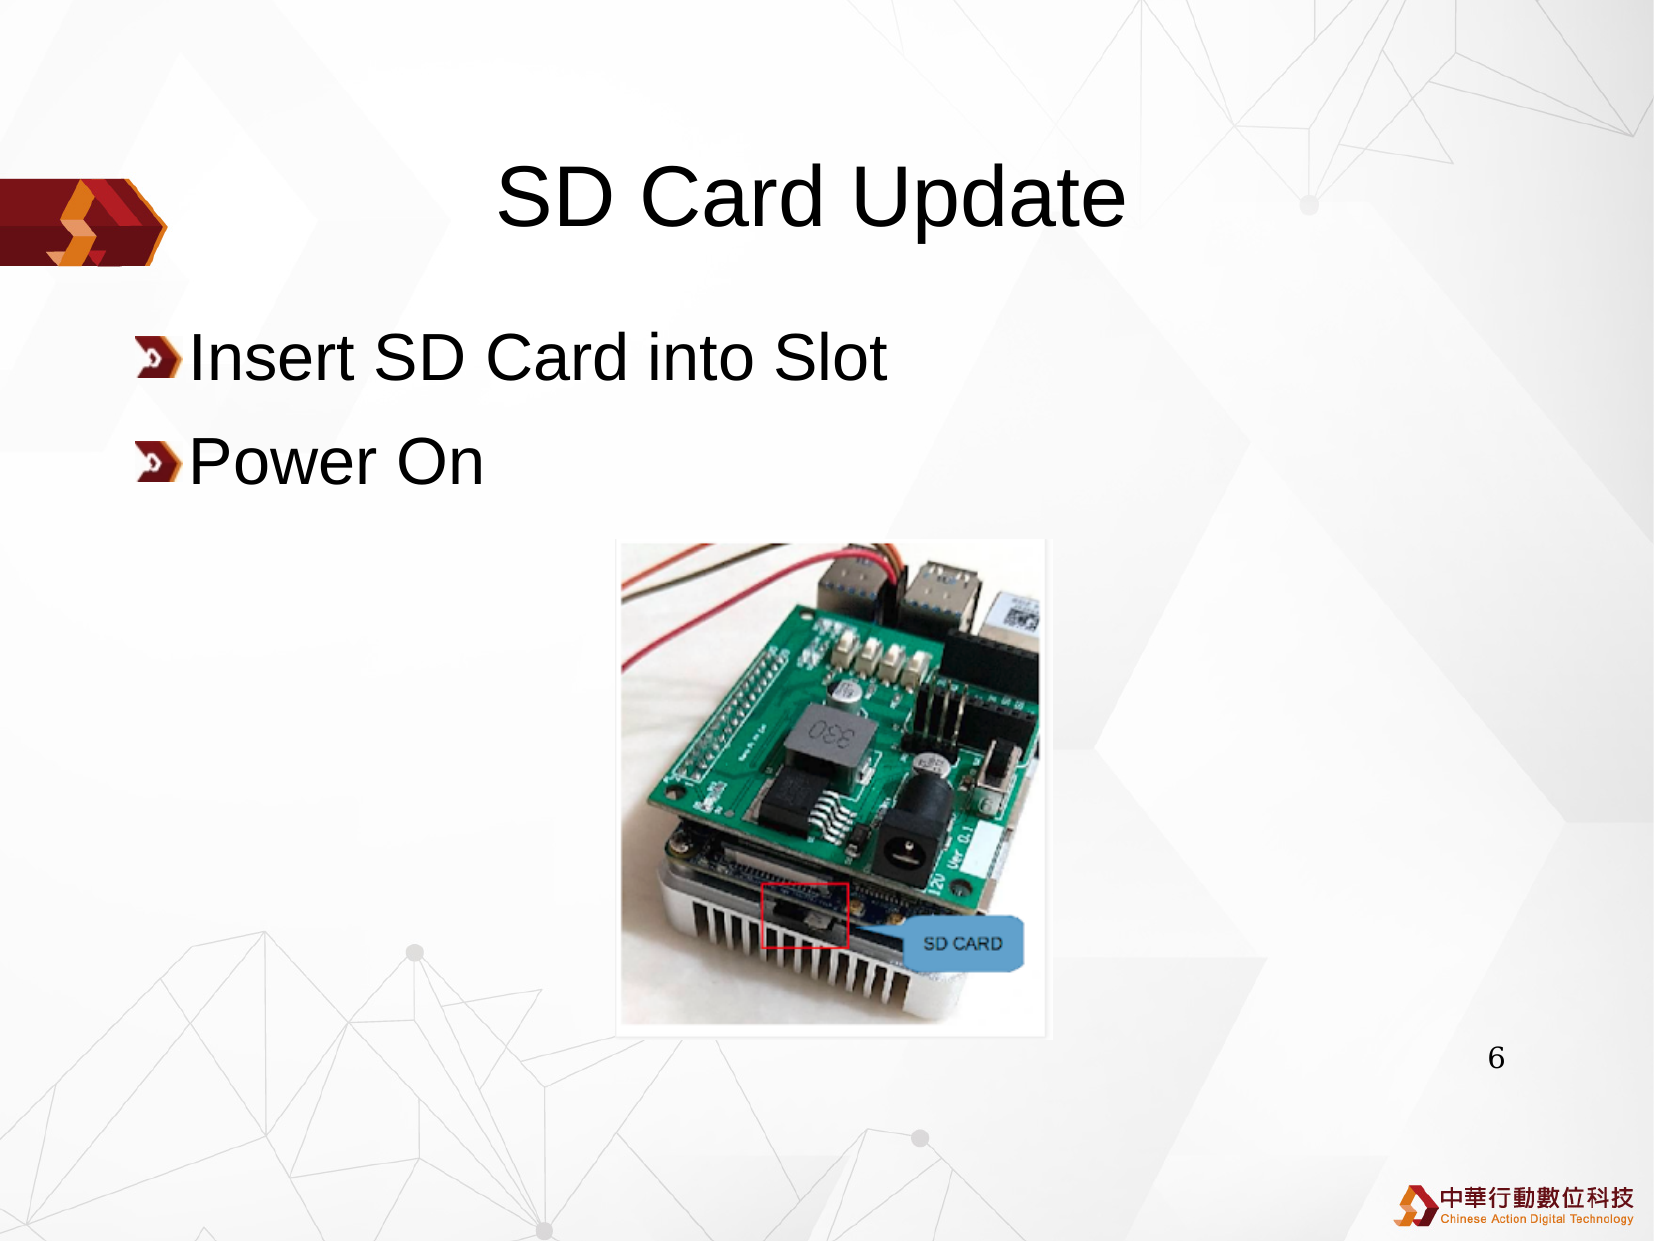

# SD Card Update
Insert SD Card into Slot
Power On
6